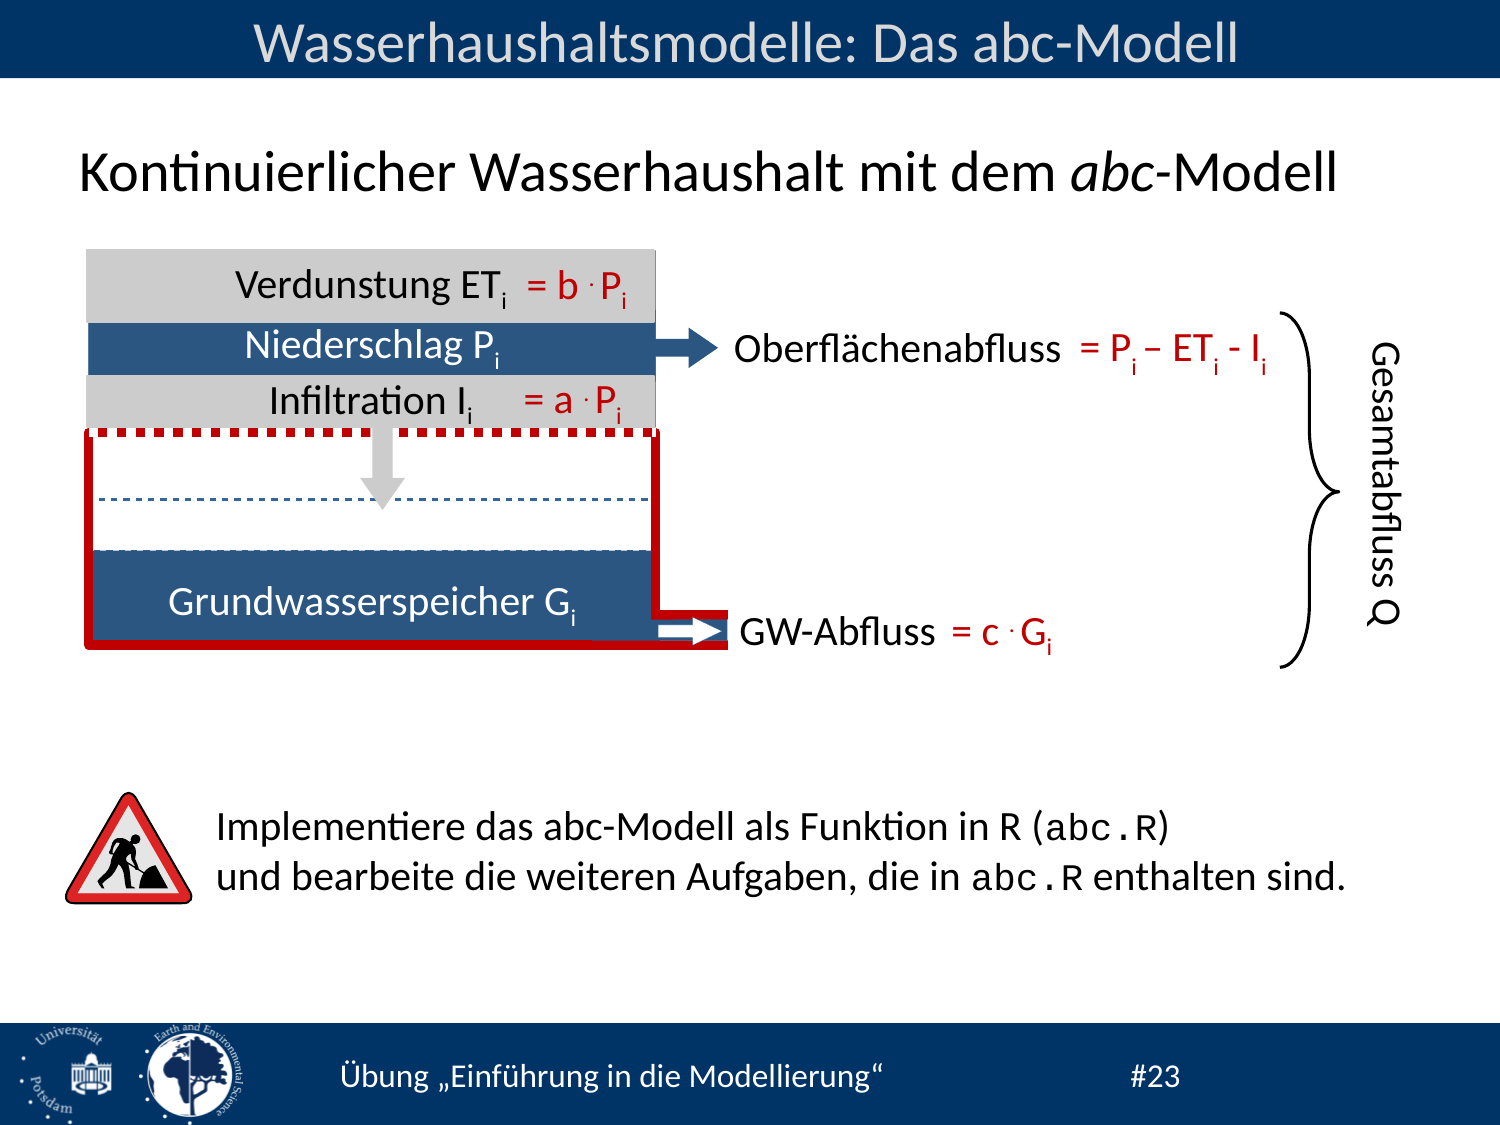

Wasserhaushaltsmodelle: Das abc-Modell
Kontinuierlicher Wasserhaushalt mit dem abc-Modell
= b . Pi
= Pi – ETi - Ii
= a . Pi
Gesamtabfluss Q
= c . Gi
Implementiere das abc-Modell als Funktion in R (abc.R)
und bearbeite die weiteren Aufgaben, die in abc.R enthalten sind.